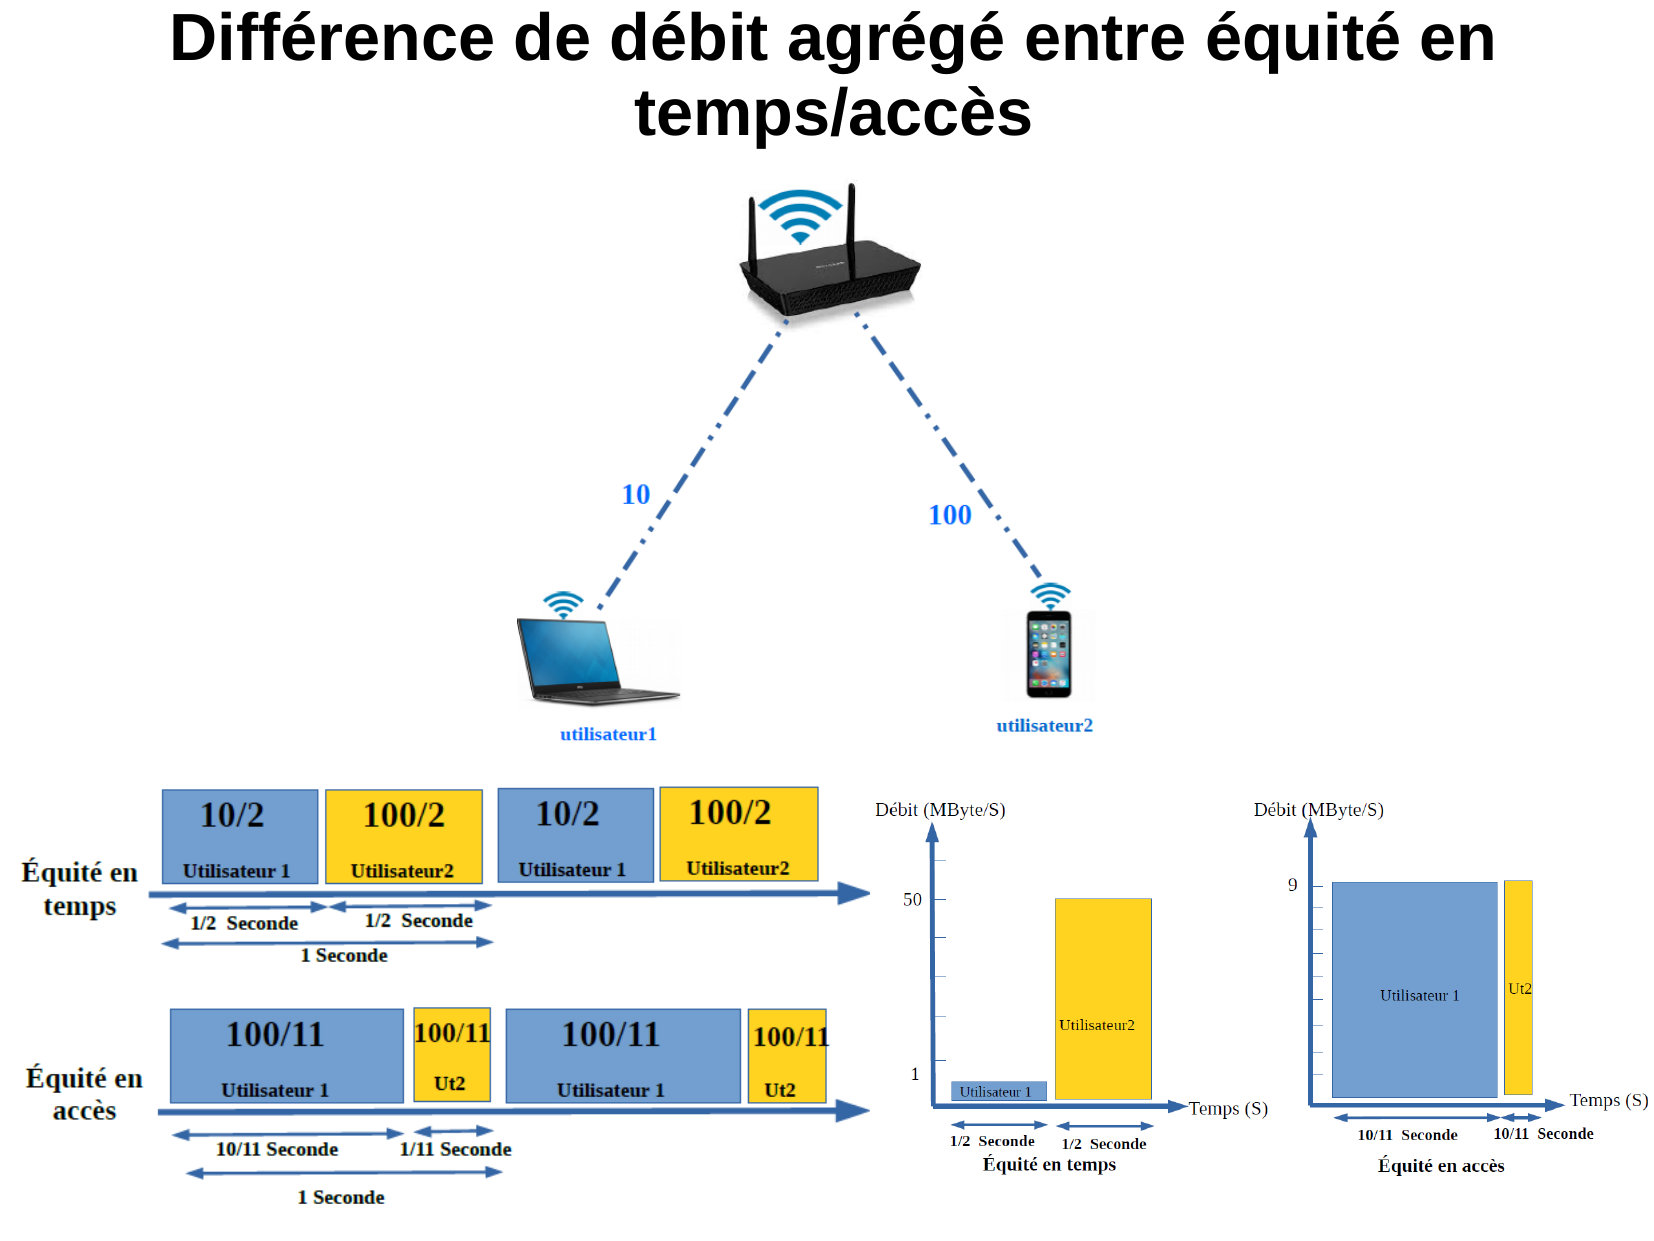

# Différence de débit agrégé entre équité en temps/accès